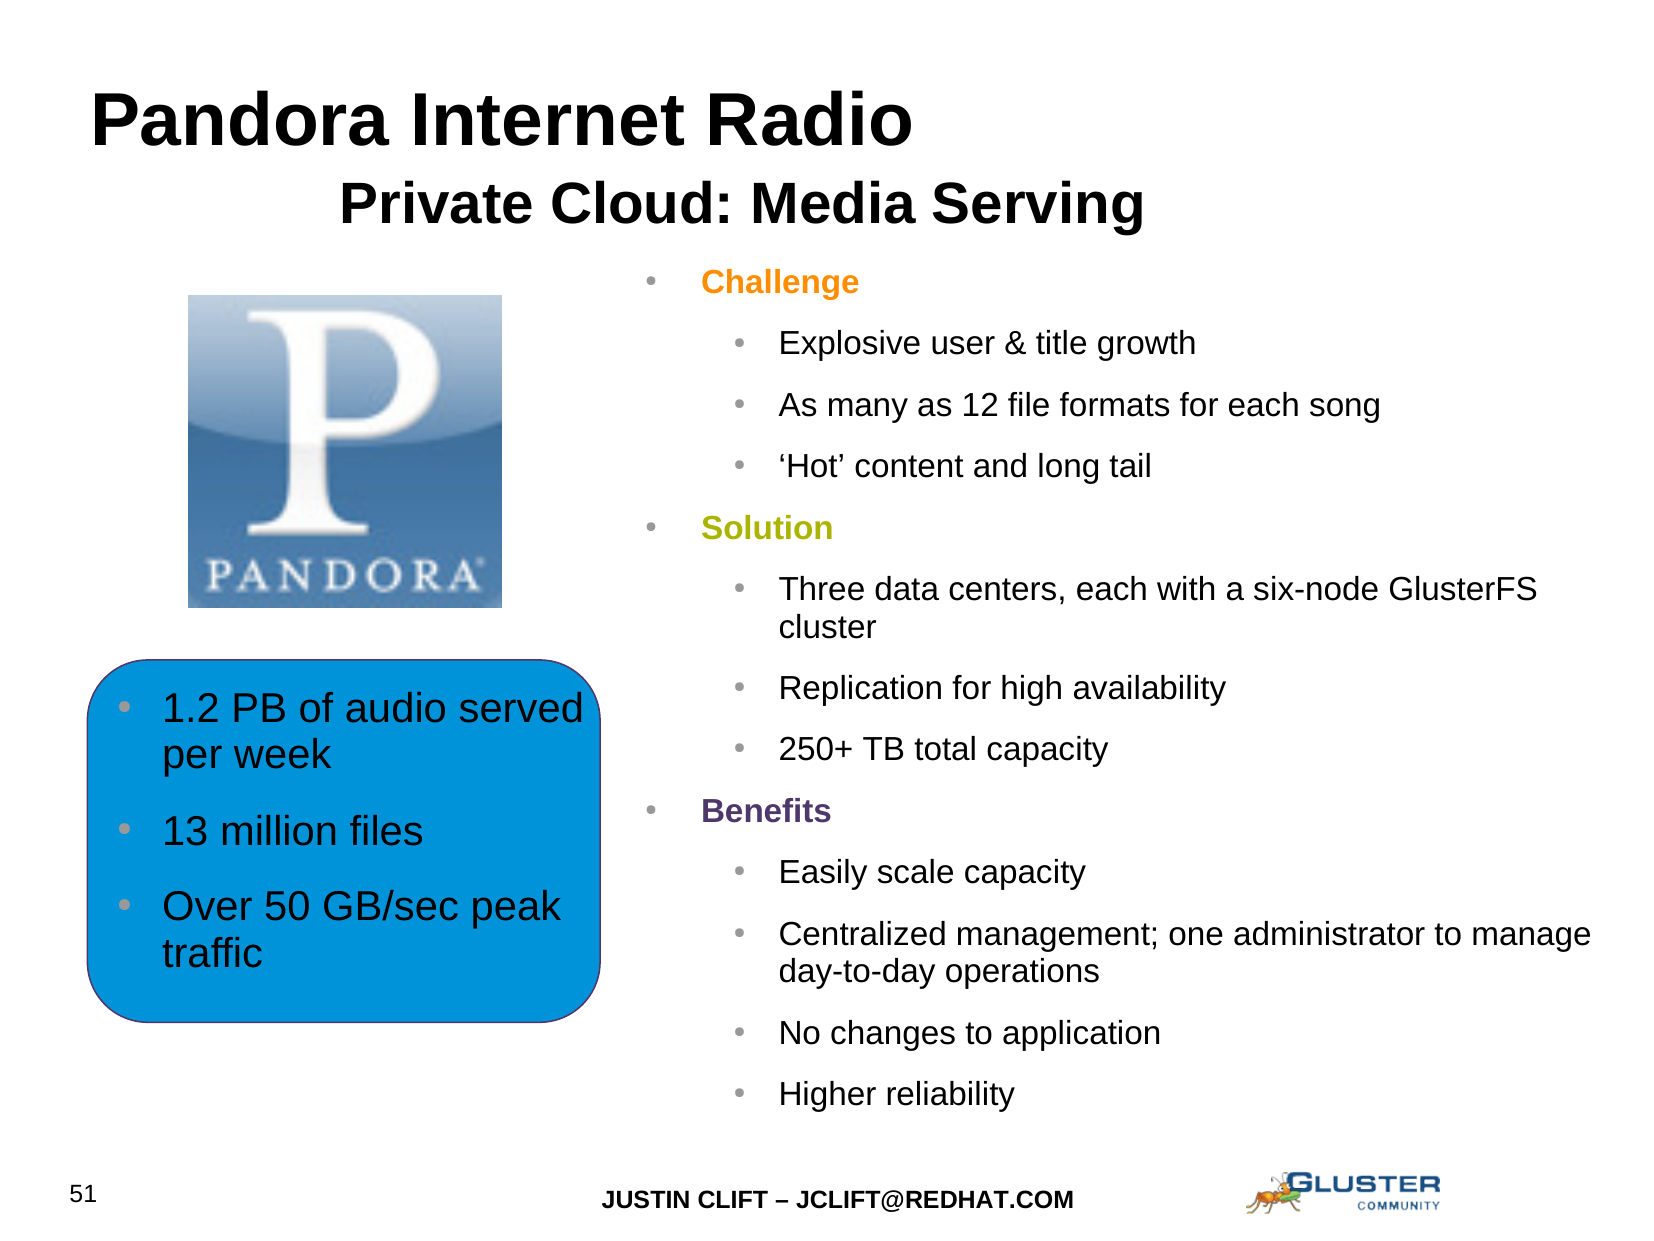

# Pandora Internet Radio
Private Cloud: Media Serving
Challenge
Explosive user & title growth
As many as 12 file formats for each song
‘Hot’ content and long tail
Solution
Three data centers, each with a six-node GlusterFS cluster
Replication for high availability
250+ TB total capacity
Benefits
Easily scale capacity
Centralized management; one administrator to manage day-to-day operations
No changes to application
Higher reliability
1.2 PB of audio served per week
13 million files
Over 50 GB/sec peak traffic